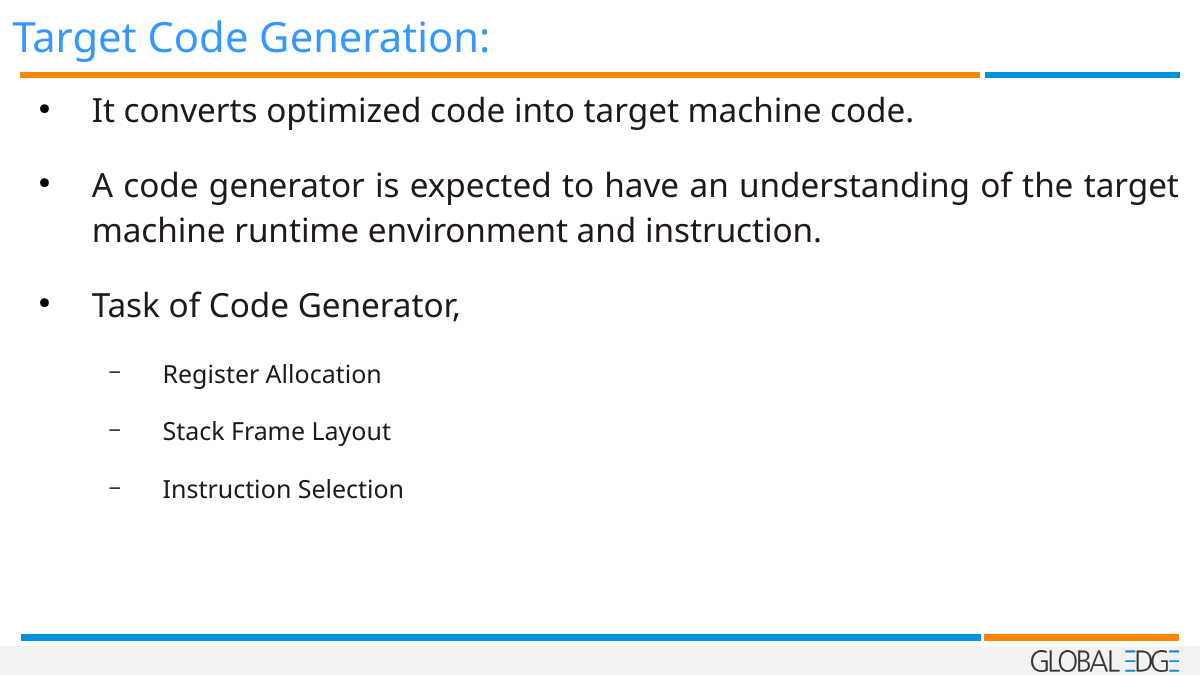

# Target Code Generation:
It converts optimized code into target machine code.
A code generator is expected to have an understanding of the target machine runtime environment and instruction.
Task of Code Generator,
Register Allocation
Stack Frame Layout
Instruction Selection